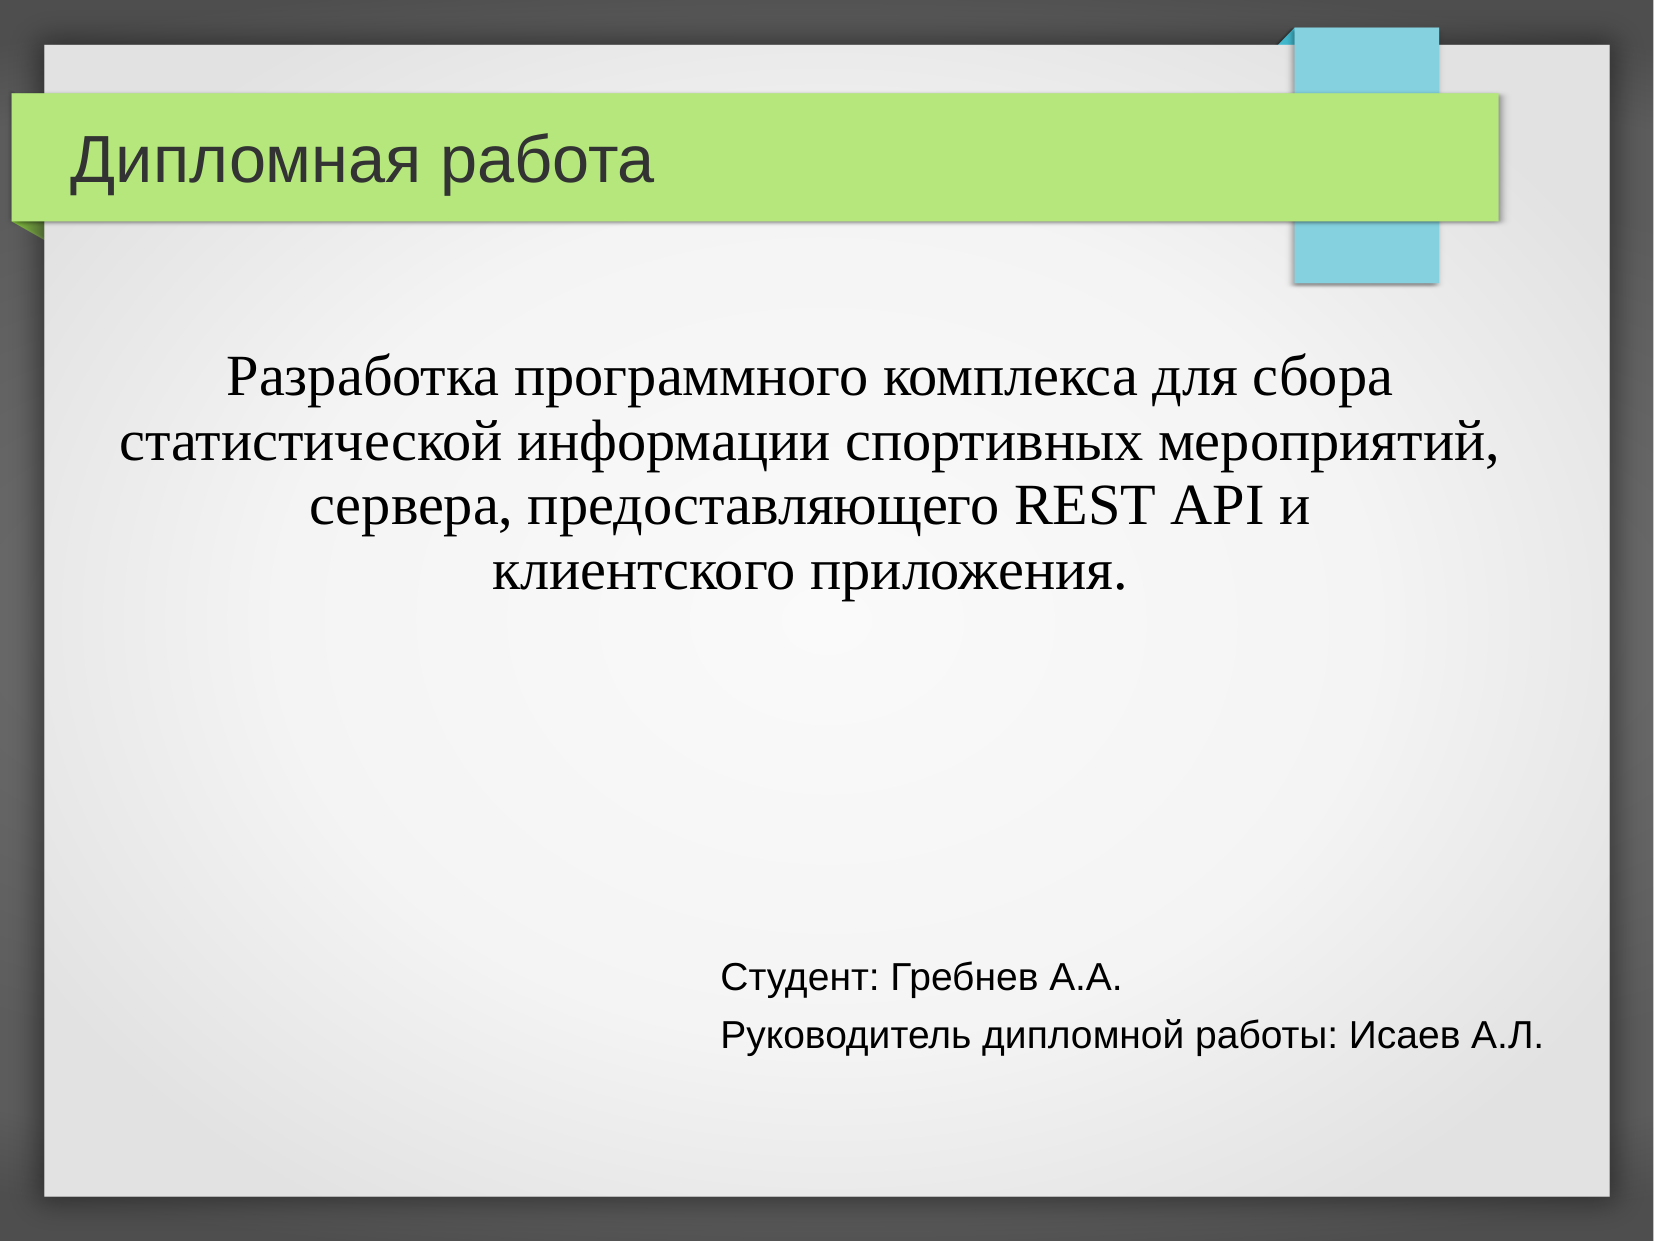

# Дипломная работа
Разработка программного комплекса для сбора статистической информации спортивных мероприятий, сервера, предоставляющего REST API и клиентского приложения.
Студент: Гребнев А.А.
Руководитель дипломной работы: Исаев А.Л.